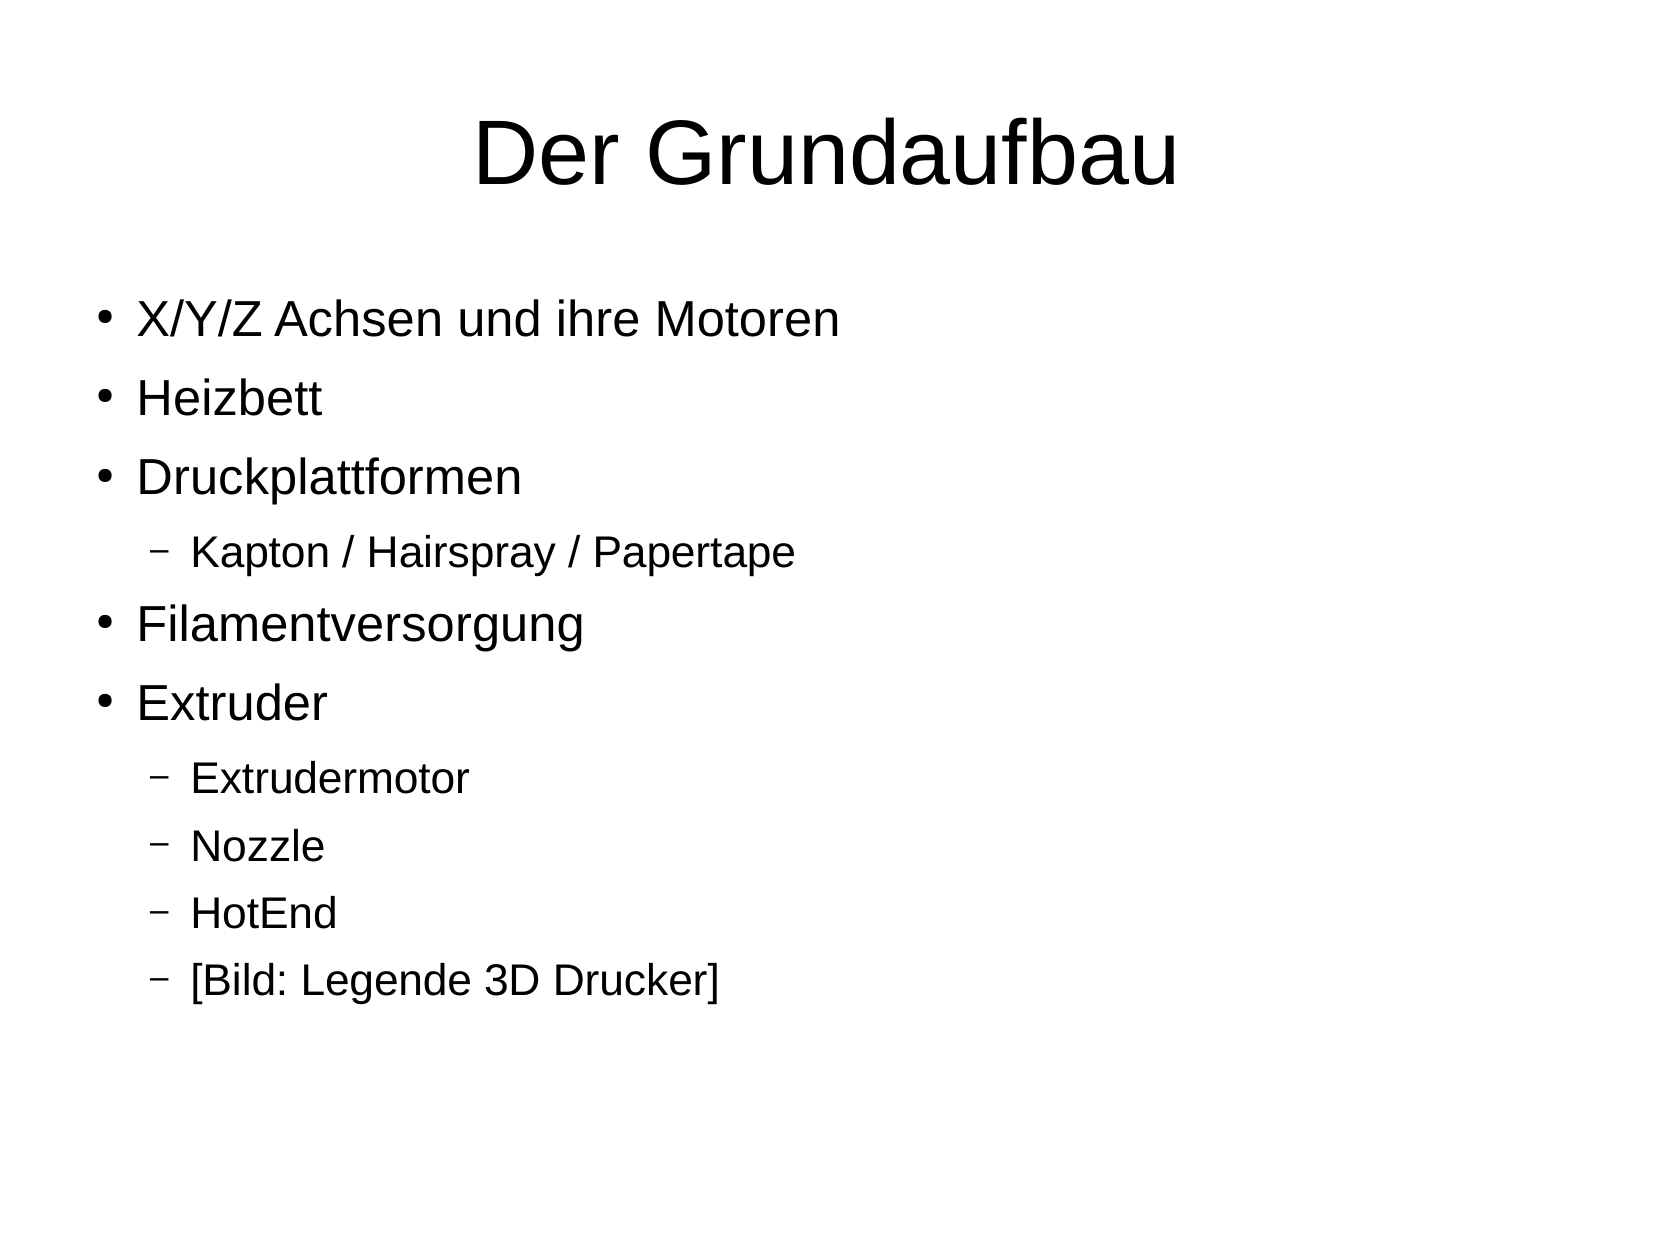

# Der Grundaufbau
X/Y/Z Achsen und ihre Motoren
Heizbett
Druckplattformen
Kapton / Hairspray / Papertape
Filamentversorgung
Extruder
Extrudermotor
Nozzle
HotEnd
[Bild: Legende 3D Drucker]